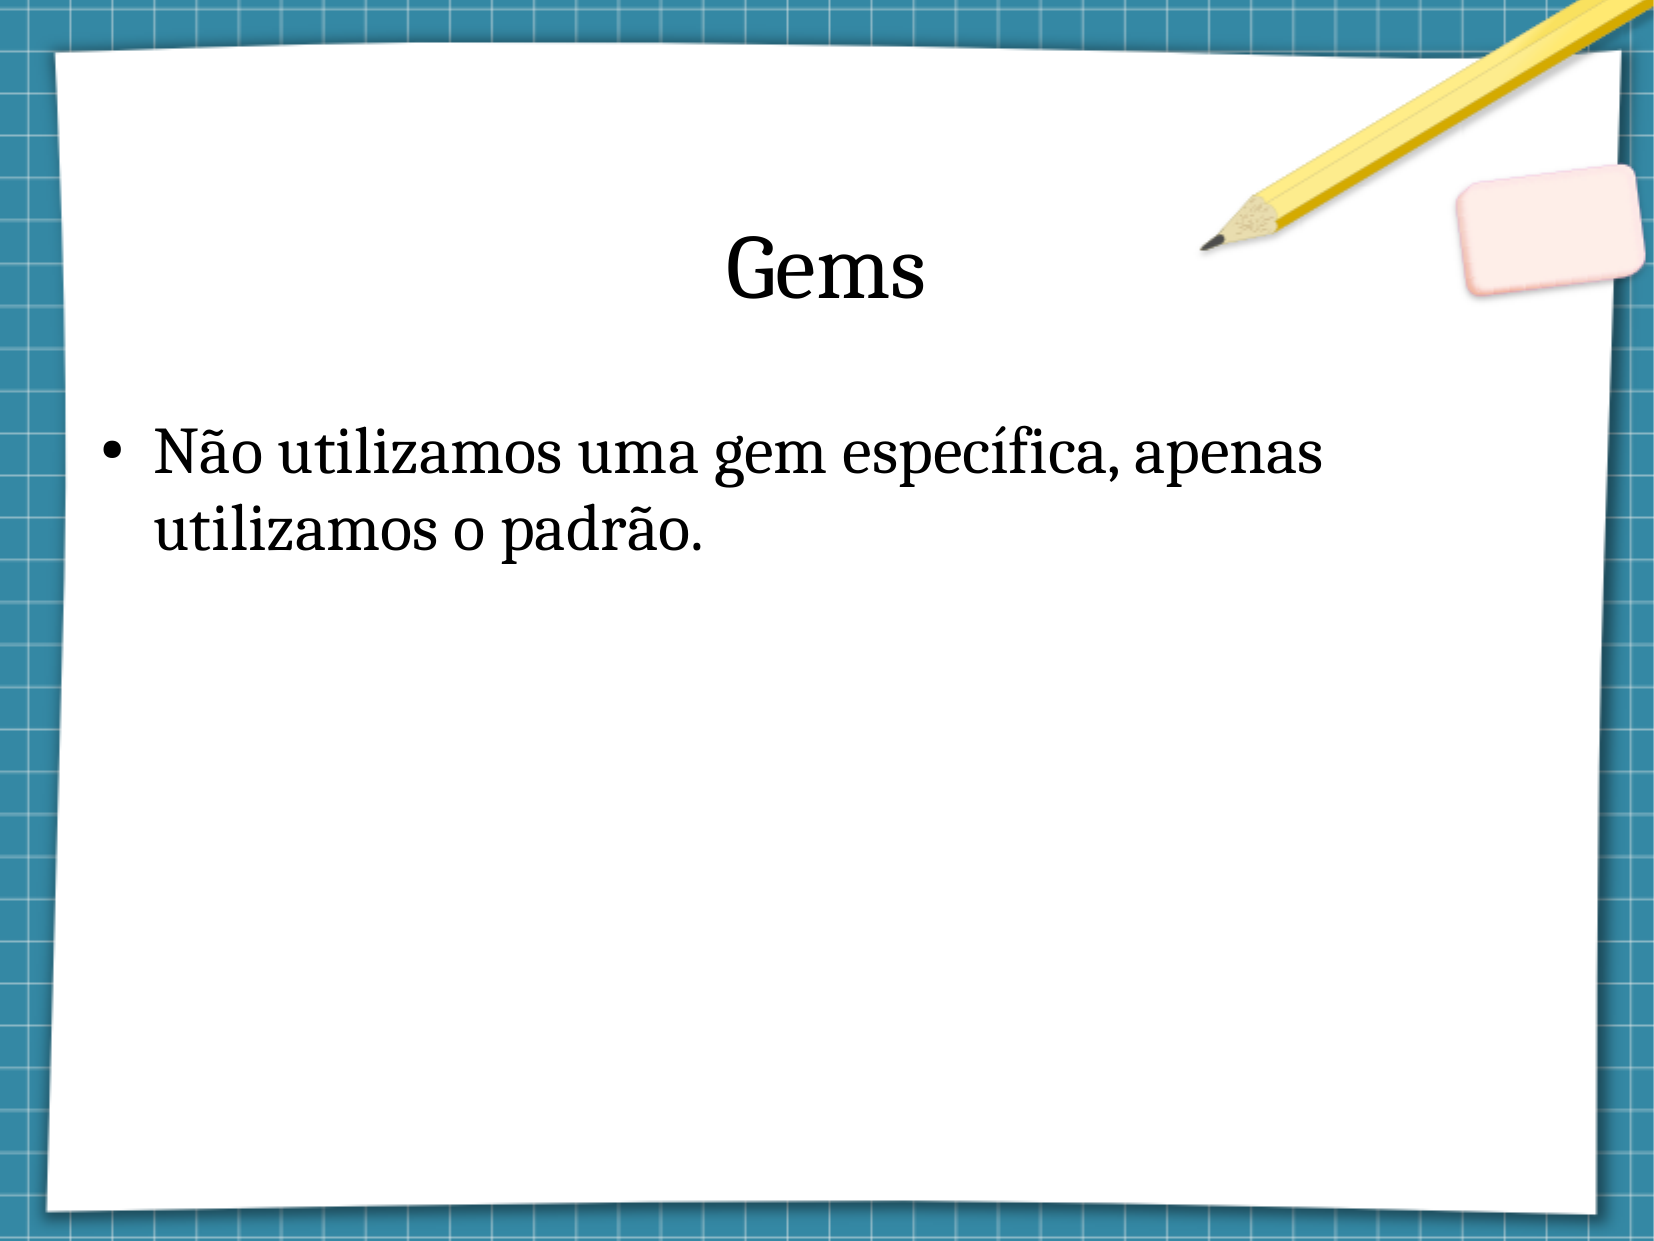

# Gems
Não utilizamos uma gem específica, apenas utilizamos o padrão.